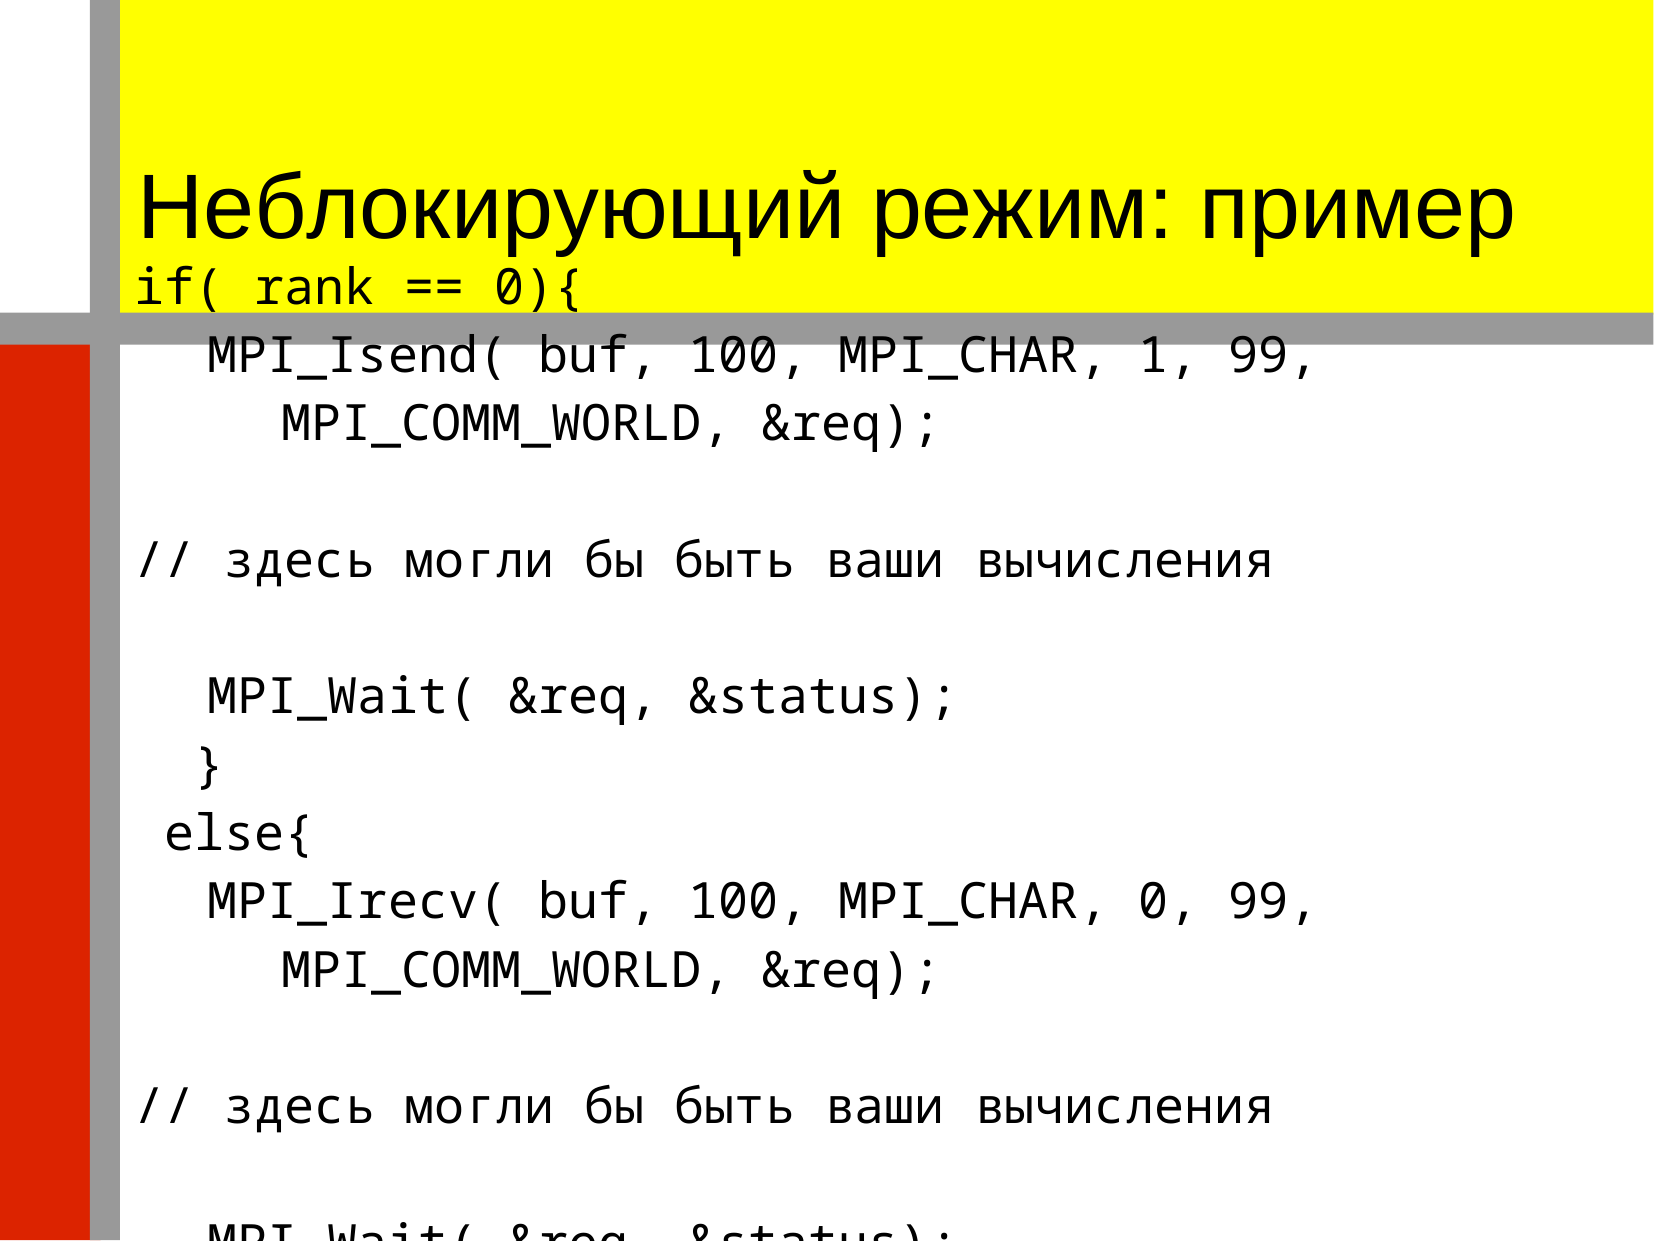

# Неблокирующий режим: пример
if( rank == 0){
	MPI_Isend( buf, 100, MPI_CHAR, 1, 99,
		MPI_COMM_WORLD, &req);
// здесь могли бы быть ваши вычисления
	MPI_Wait( &req, &status);
 }
 else{
	MPI_Irecv( buf, 100, MPI_CHAR, 0, 99,
		MPI_COMM_WORLD, &req);
// здесь могли бы быть ваши вычисления
	MPI_Wait( &req, &status);
 }